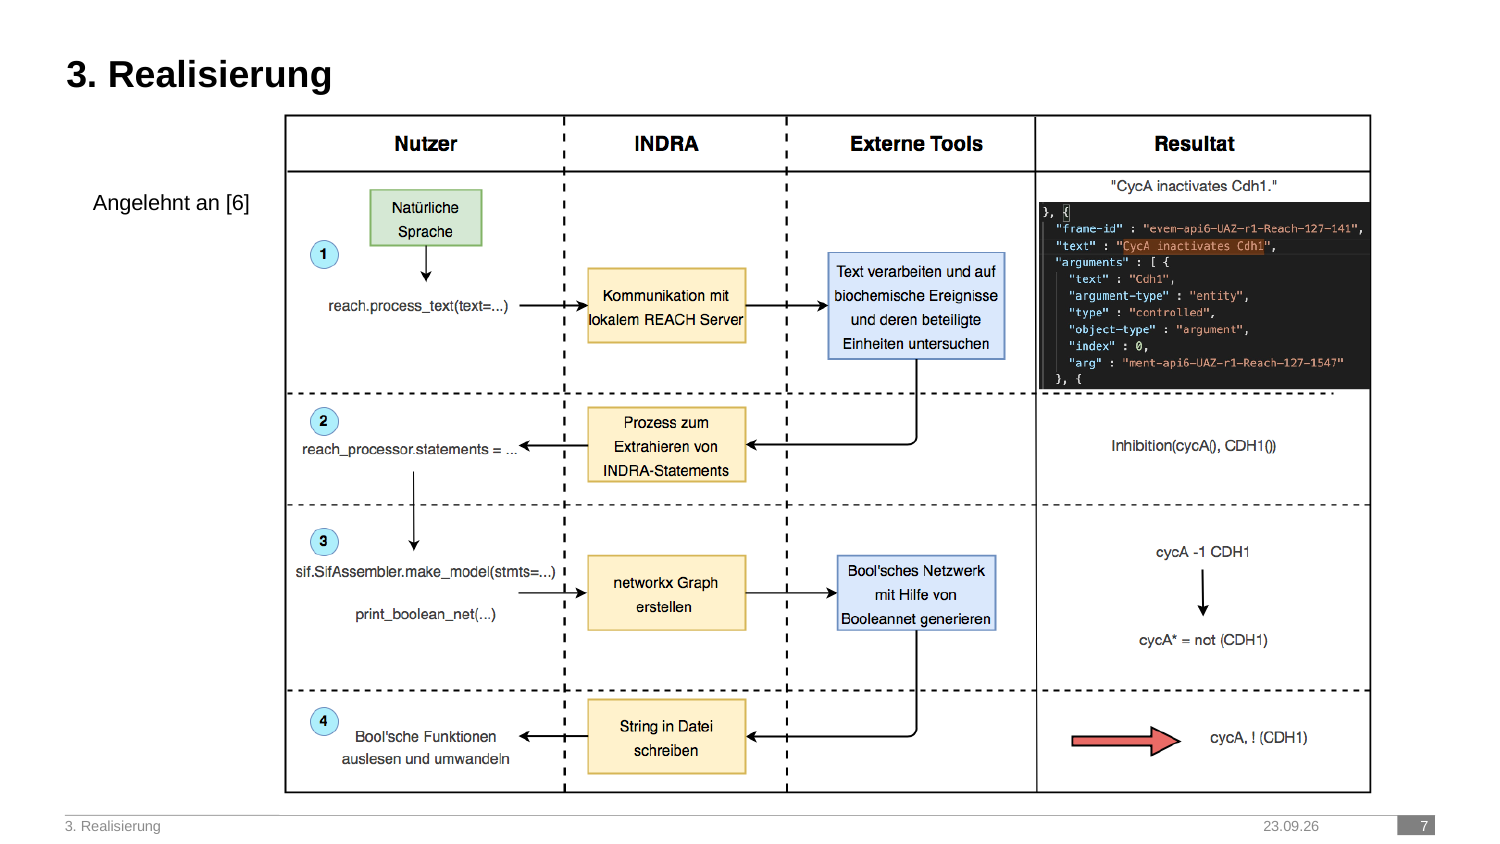

3. Realisierung
Angelehnt an [6]
3. Realisierung